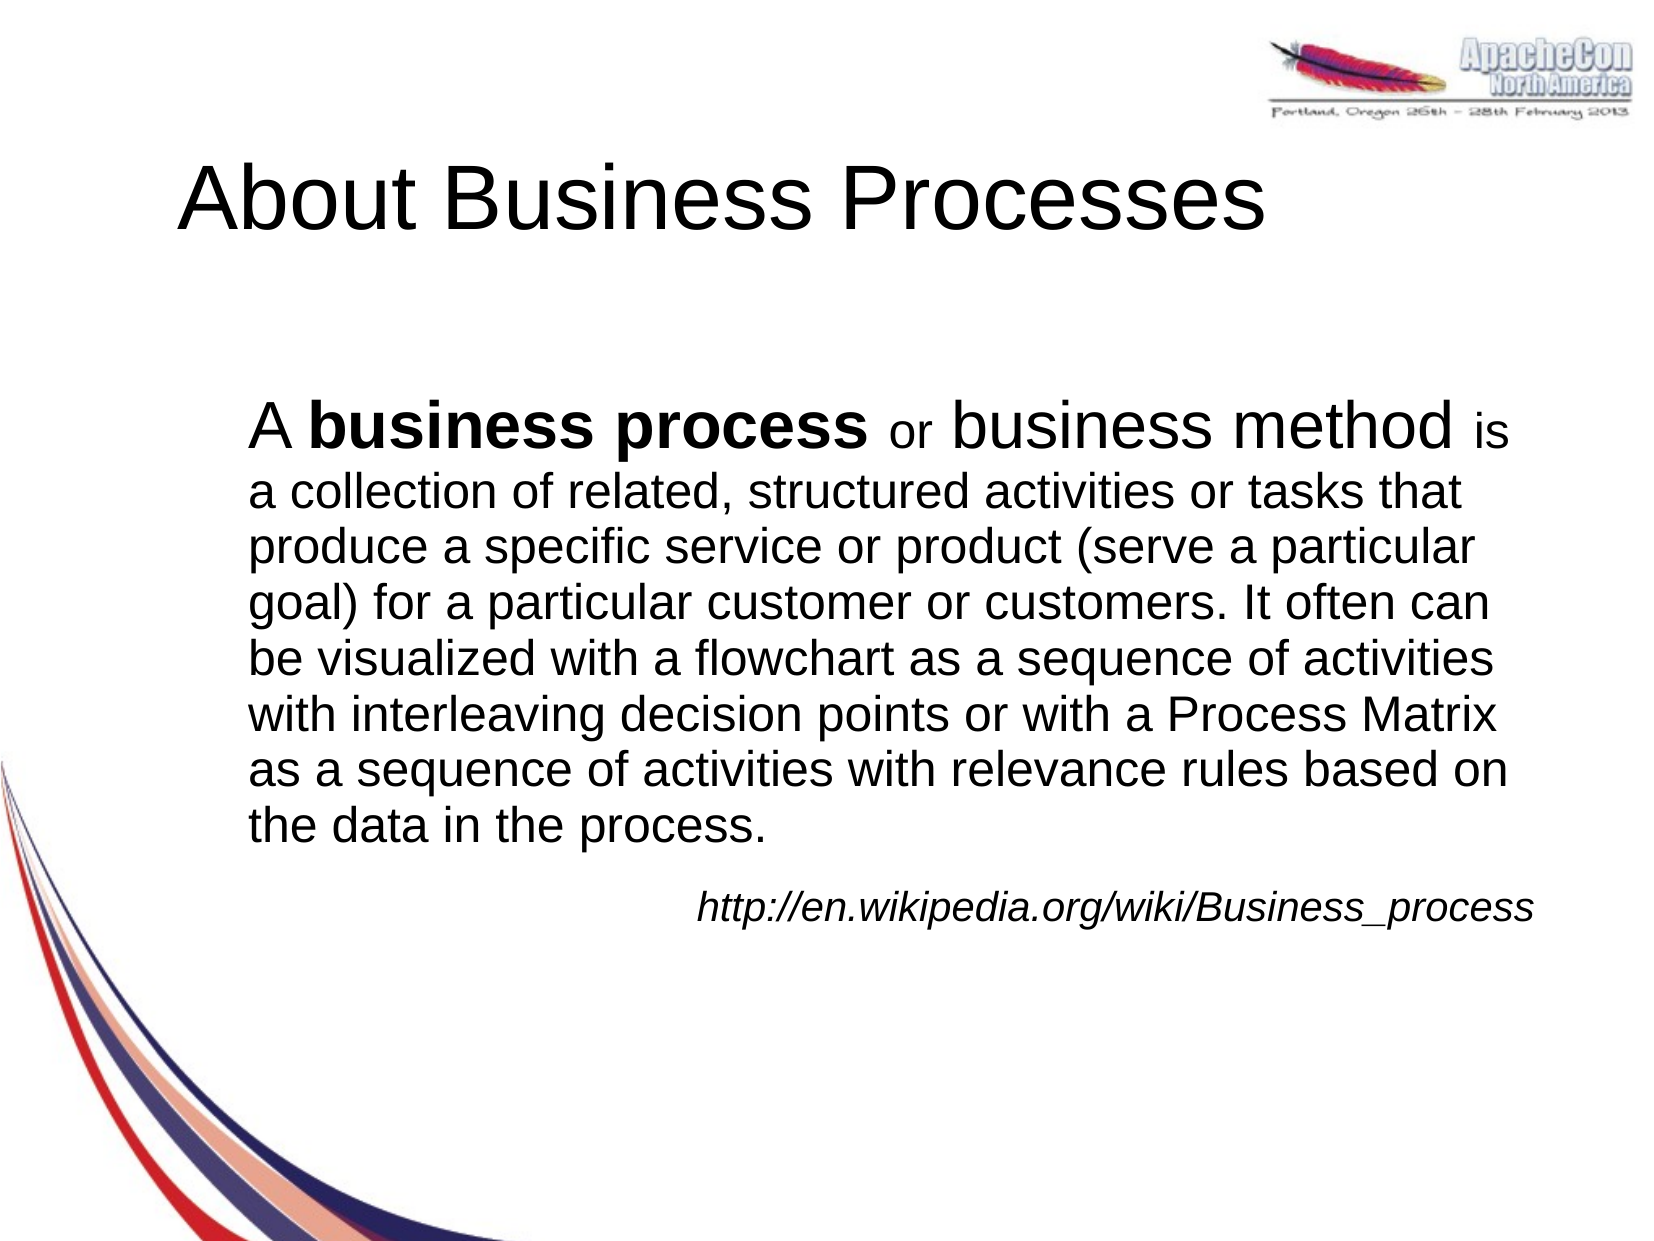

# About Business Processes
A business process or business method is a collection of related, structured activities or tasks that produce a specific service or product (serve a particular goal) for a particular customer or customers. It often can be visualized with a flowchart as a sequence of activities with interleaving decision points or with a Process Matrix as a sequence of activities with relevance rules based on the data in the process.
http://en.wikipedia.org/wiki/Business_process